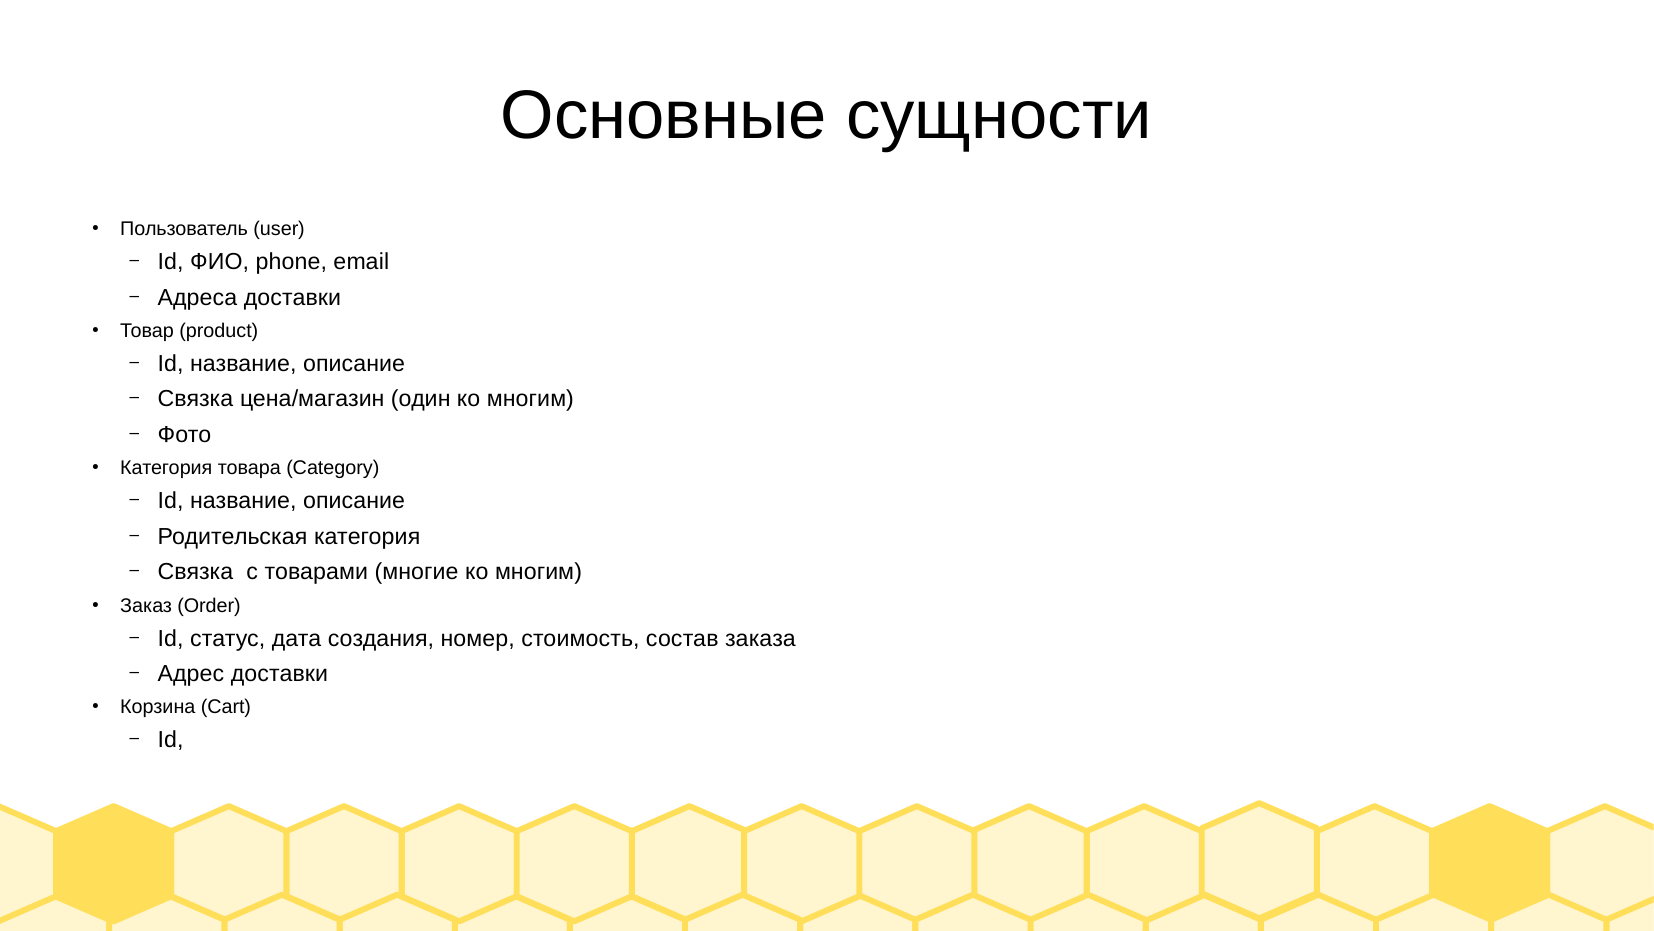

# Основные сущности
Пользователь (user)
Id, ФИО, phone, email
Адреса доставки
Товар (product)
Id, название, описание
Связка цена/магазин (один ко многим)
Фото
Категория товара (Category)
Id, название, описание
Родительская категория
Связка с товарами (многие ко многим)
Заказ (Order)
Id, статус, дата создания, номер, стоимость, состав заказа
Адрес доставки
Корзина (Cart)
Id,